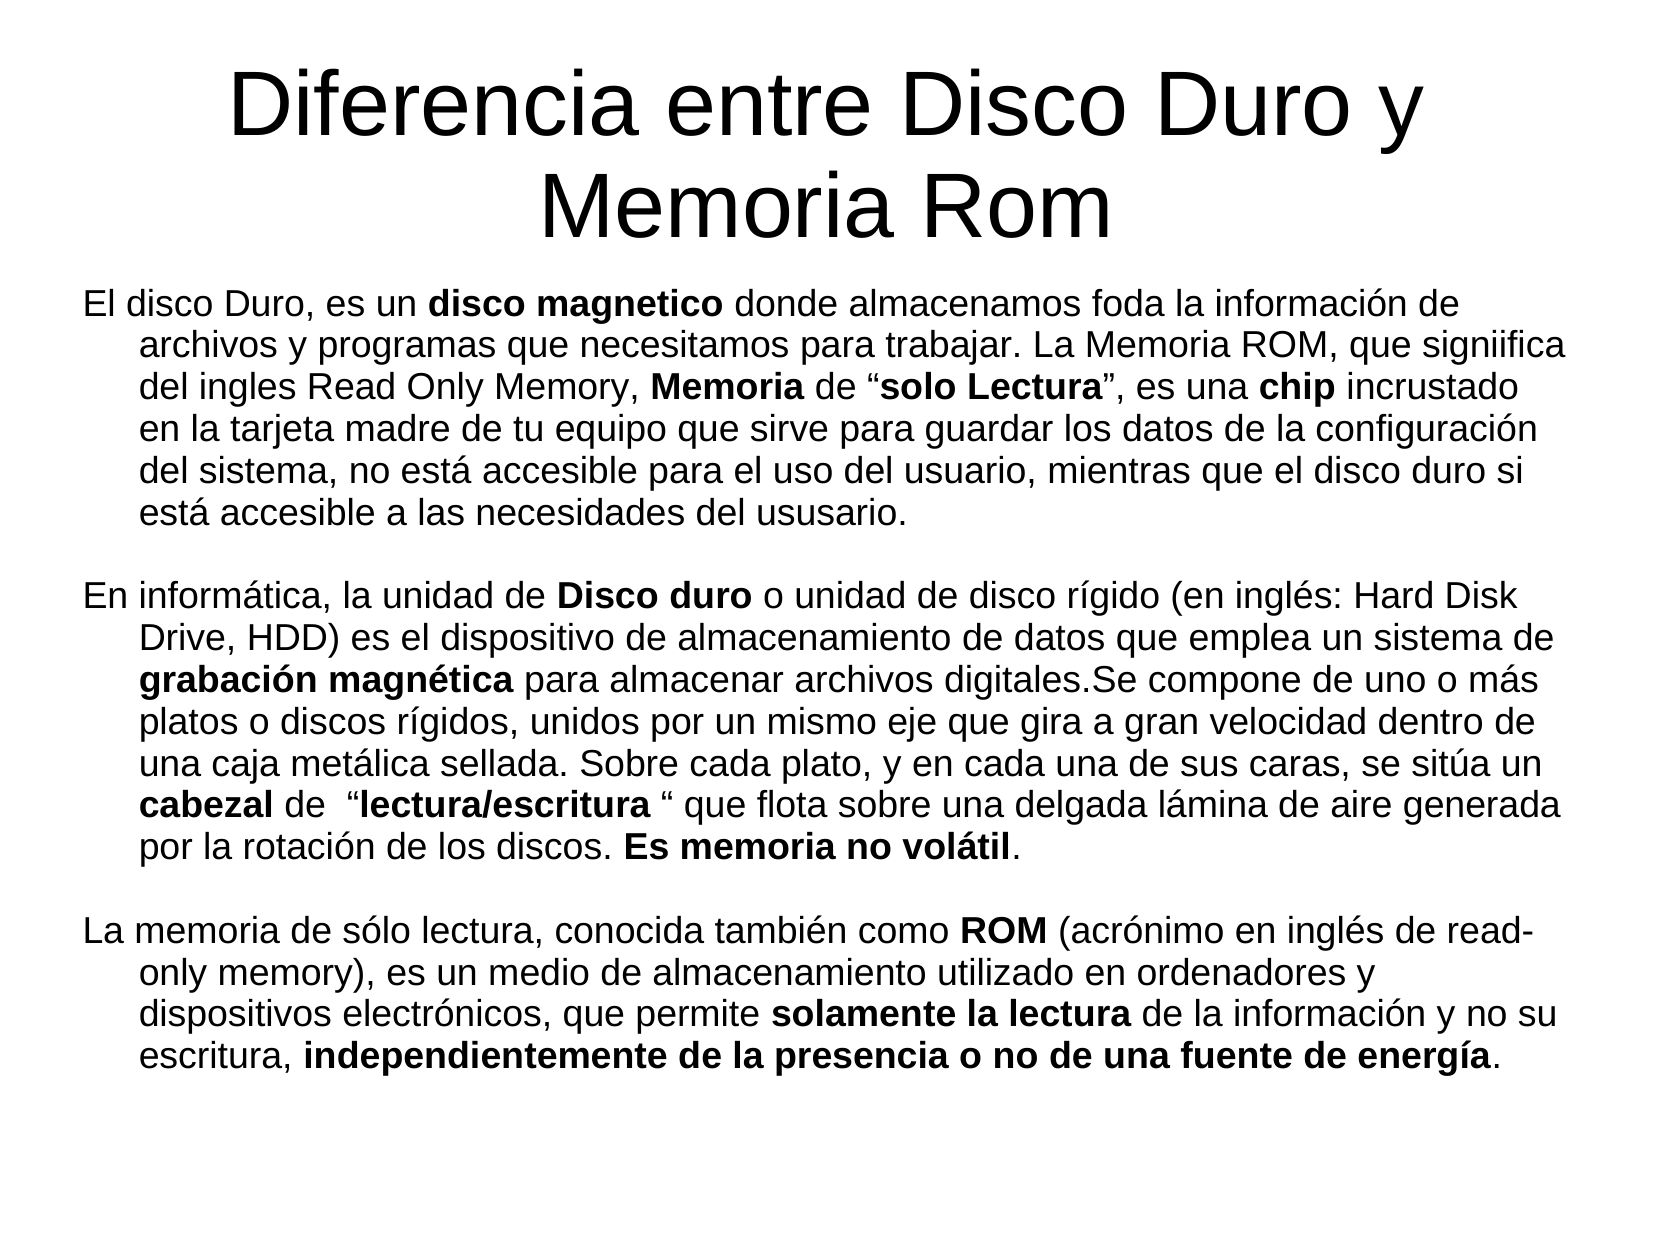

# Diferencia entre Disco Duro y Memoria Rom
El disco Duro, es un disco magnetico donde almacenamos foda la información de archivos y programas que necesitamos para trabajar. La Memoria ROM, que signiifica del ingles Read Only Memory, Memoria de “solo Lectura”, es una chip incrustado en la tarjeta madre de tu equipo que sirve para guardar los datos de la configuración del sistema, no está accesible para el uso del usuario, mientras que el disco duro si está accesible a las necesidades del ususario.
En informática, la unidad de Disco duro o unidad de disco rígido (en inglés: Hard Disk Drive, HDD) es el dispositivo de almacenamiento de datos que emplea un sistema de grabación magnética para almacenar archivos digitales.Se compone de uno o más platos o discos rígidos, unidos por un mismo eje que gira a gran velocidad dentro de una caja metálica sellada. Sobre cada plato, y en cada una de sus caras, se sitúa un cabezal de “lectura/escritura “ que flota sobre una delgada lámina de aire generada por la rotación de los discos. Es memoria no volátil.
La memoria de sólo lectura, conocida también como ROM (acrónimo en inglés de read-only memory), es un medio de almacenamiento utilizado en ordenadores y dispositivos electrónicos, que permite solamente la lectura de la información y no su escritura, independientemente de la presencia o no de una fuente de energía.